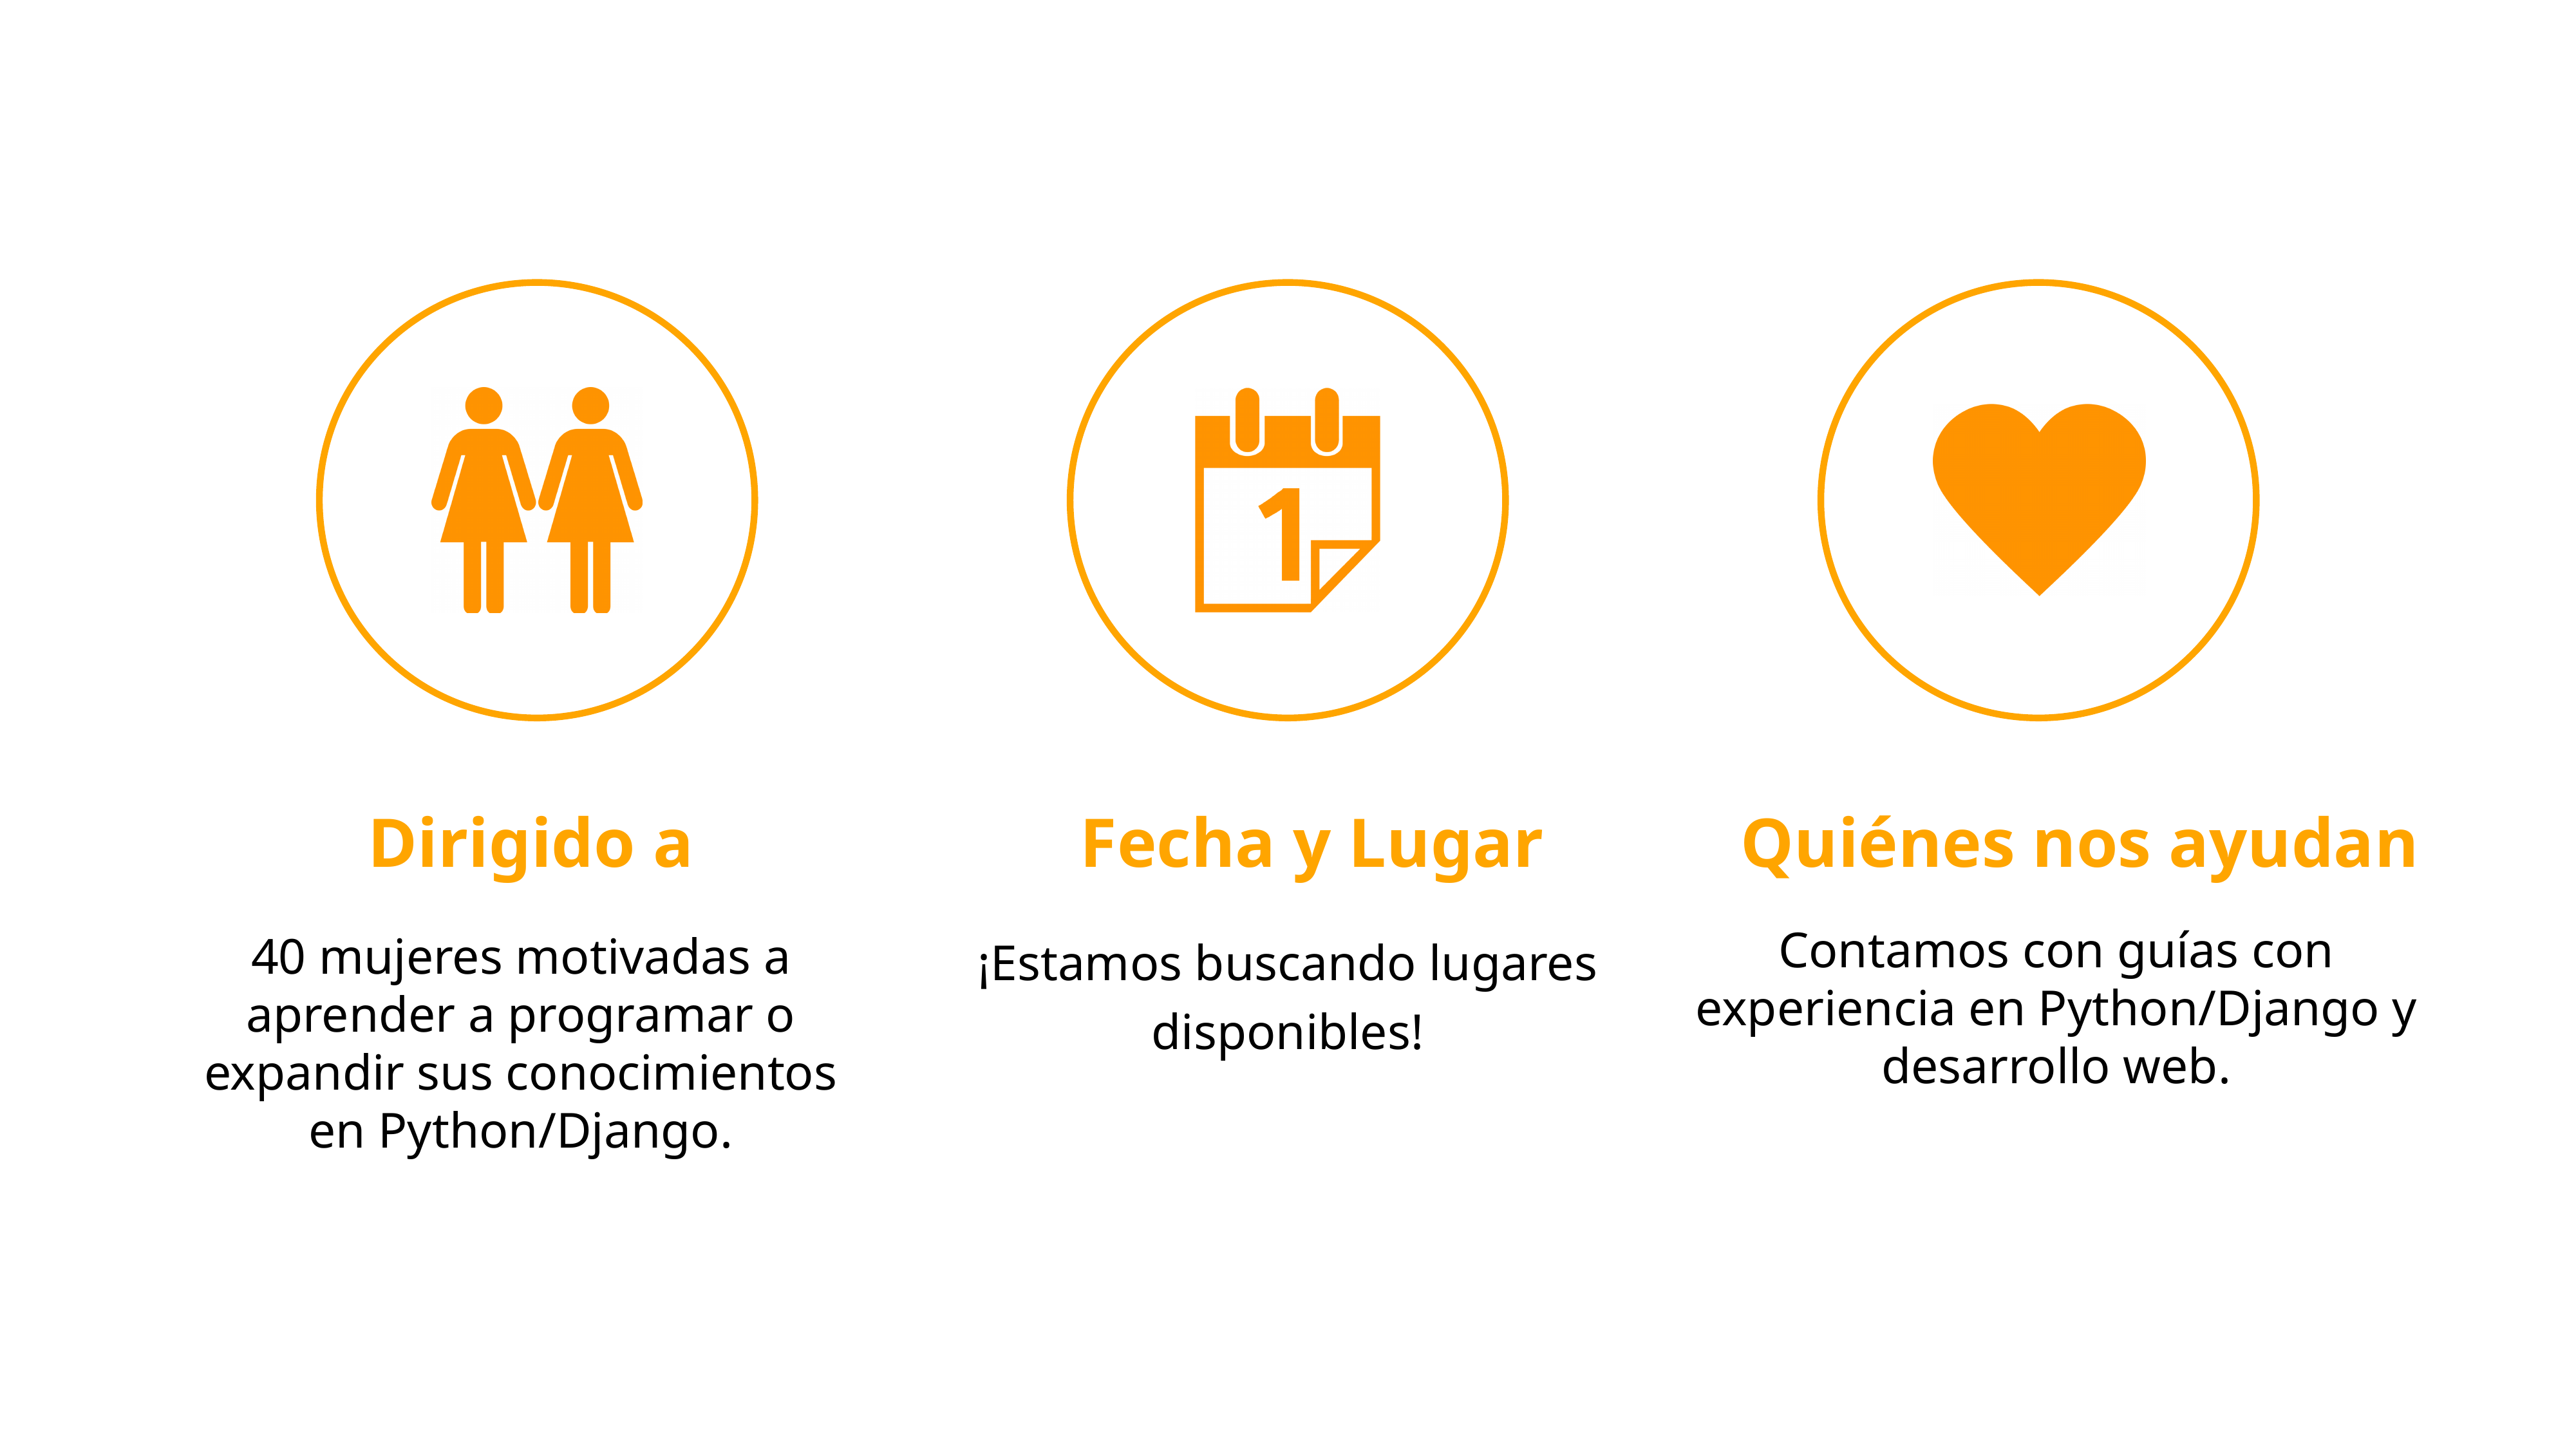

Dirigido a
Fecha y Lugar
Quiénes nos ayudan
Contamos con guías con experiencia en Python/Django y desarrollo web.
¡Estamos buscando lugares disponibles!
40 mujeres motivadas a aprender a programar o expandir sus conocimientos en Python/Django.